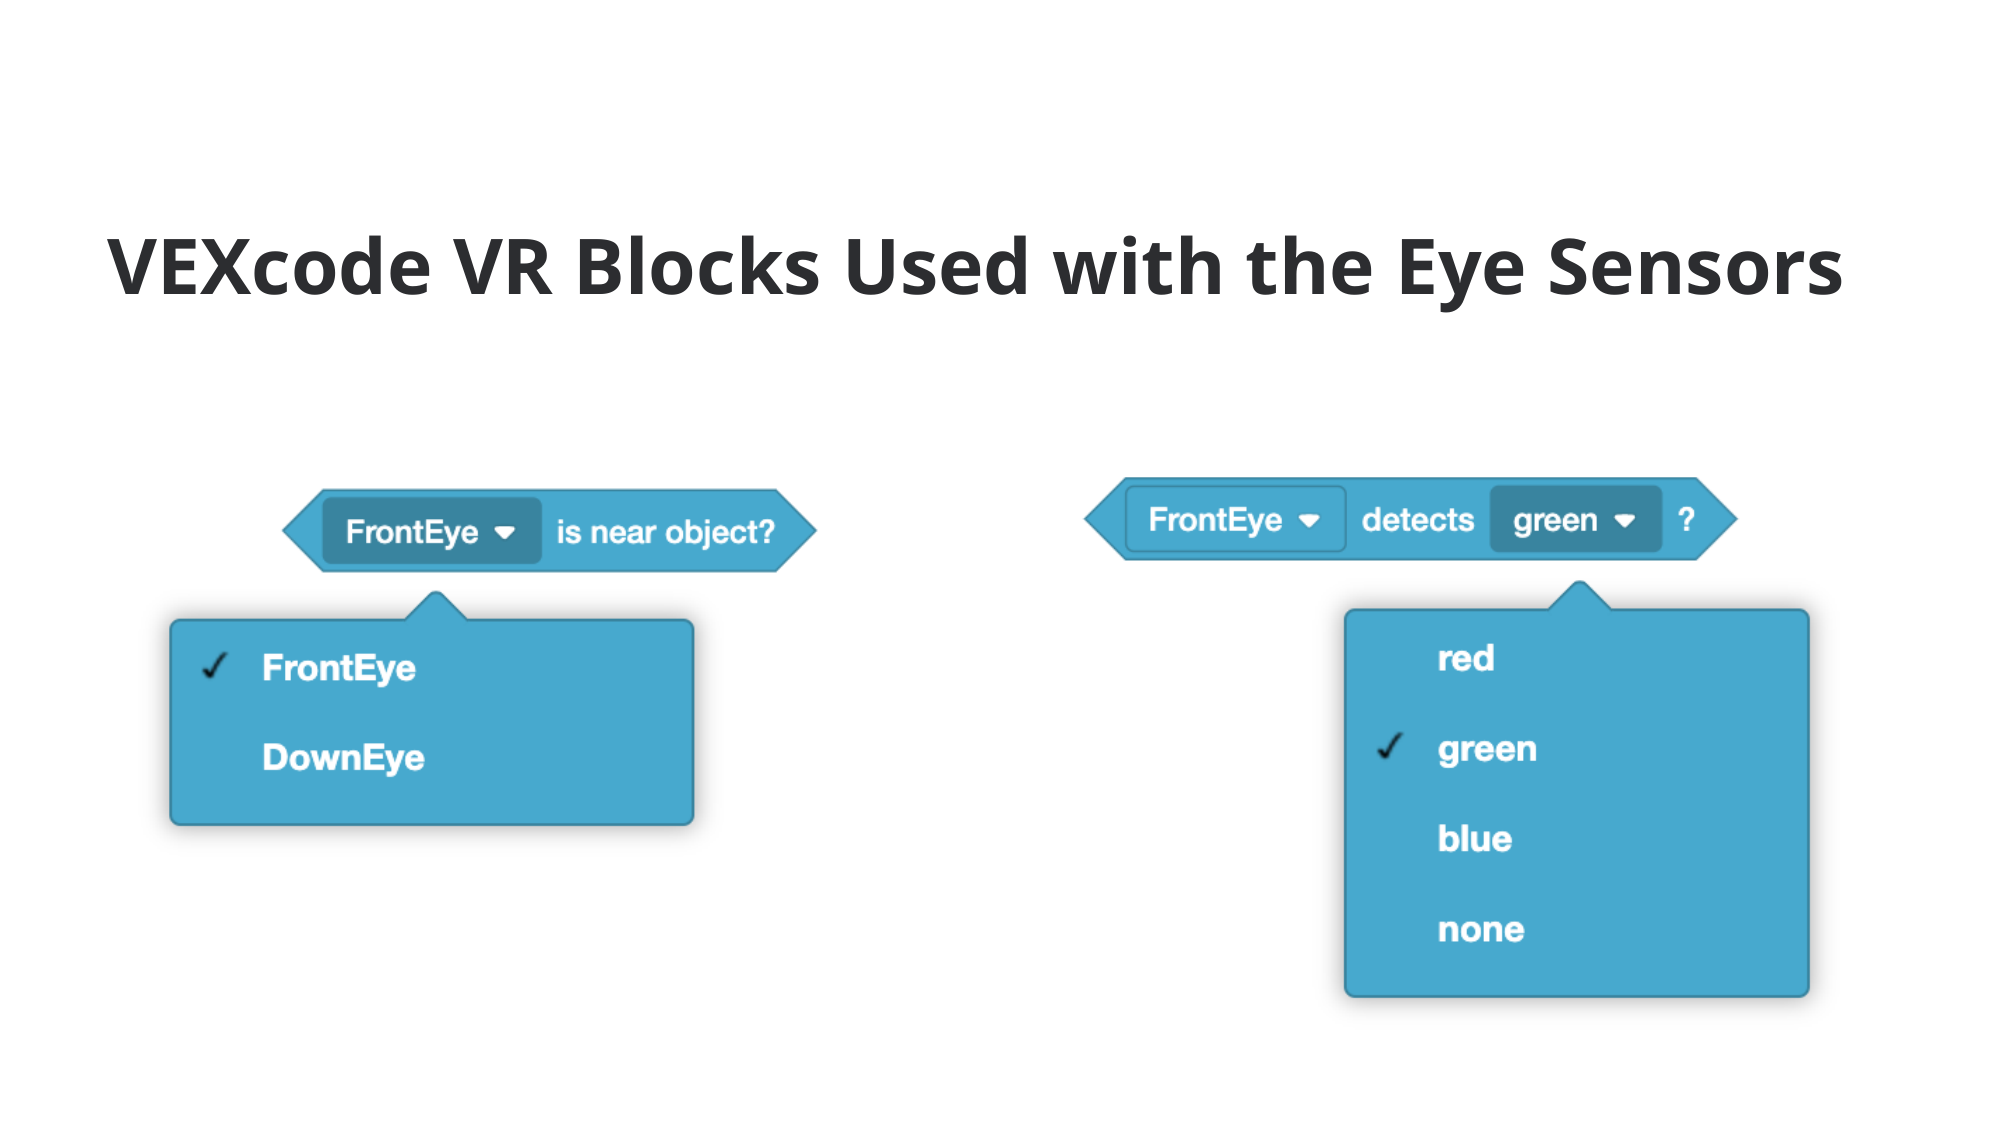

VEXcode VR Blocks Used with the Eye Sensors